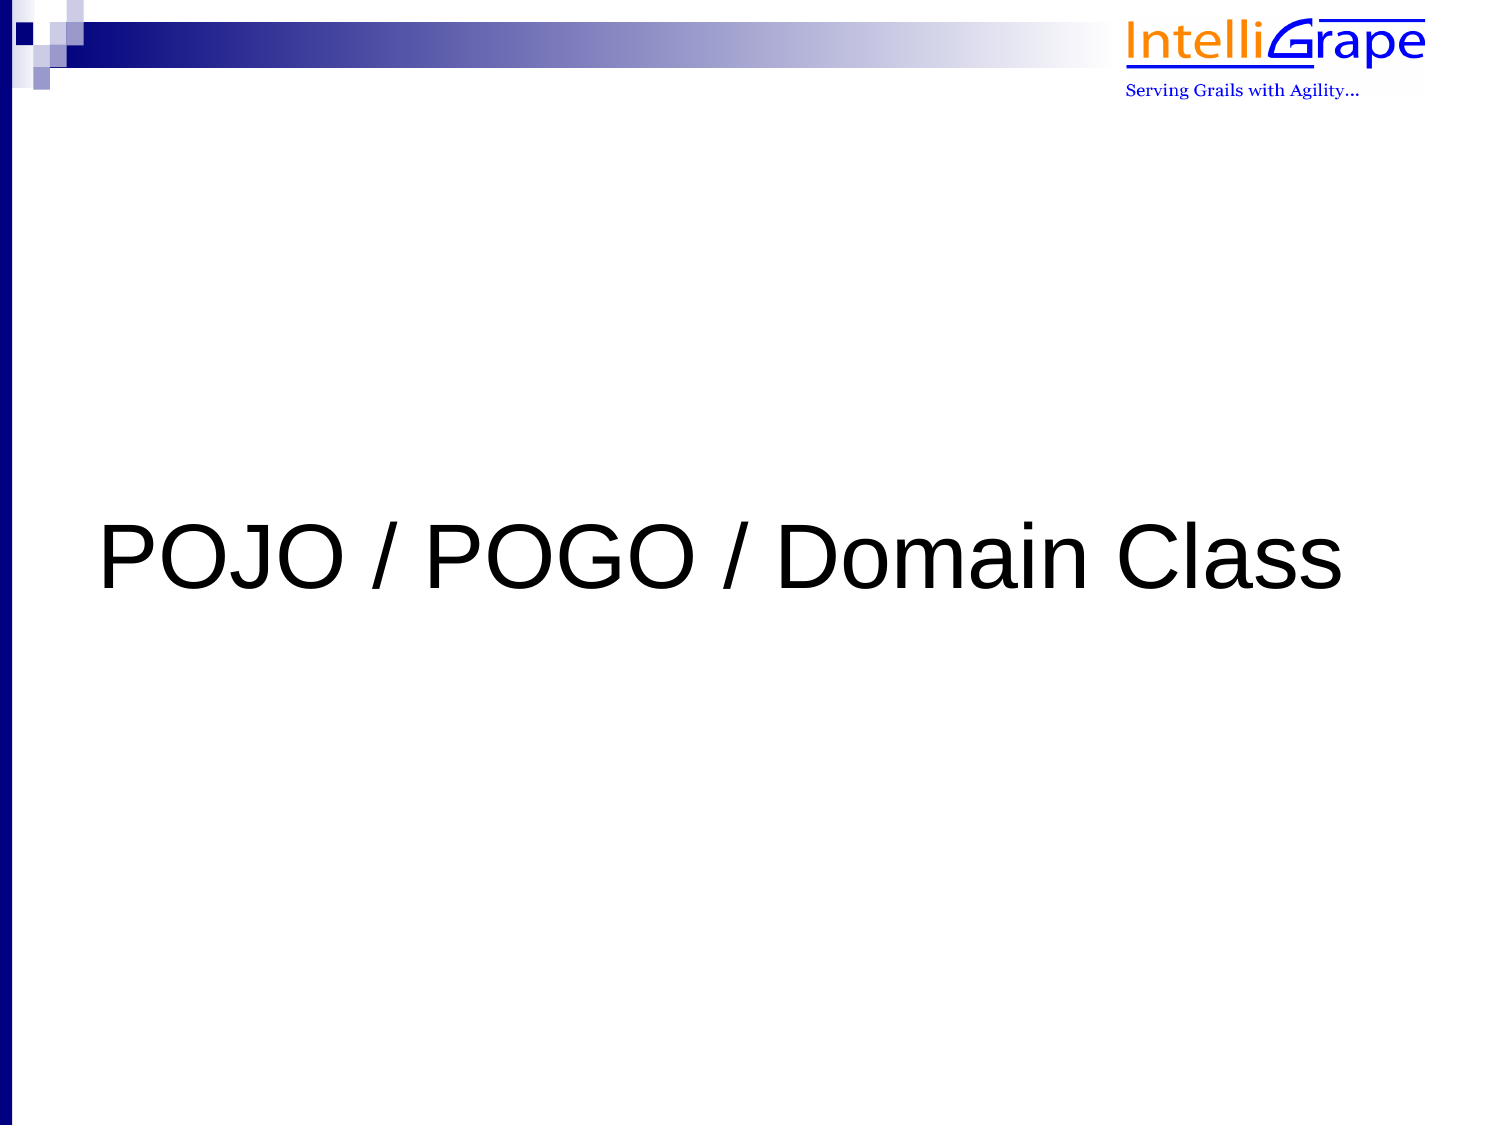

# POJO / POGO / Domain Class